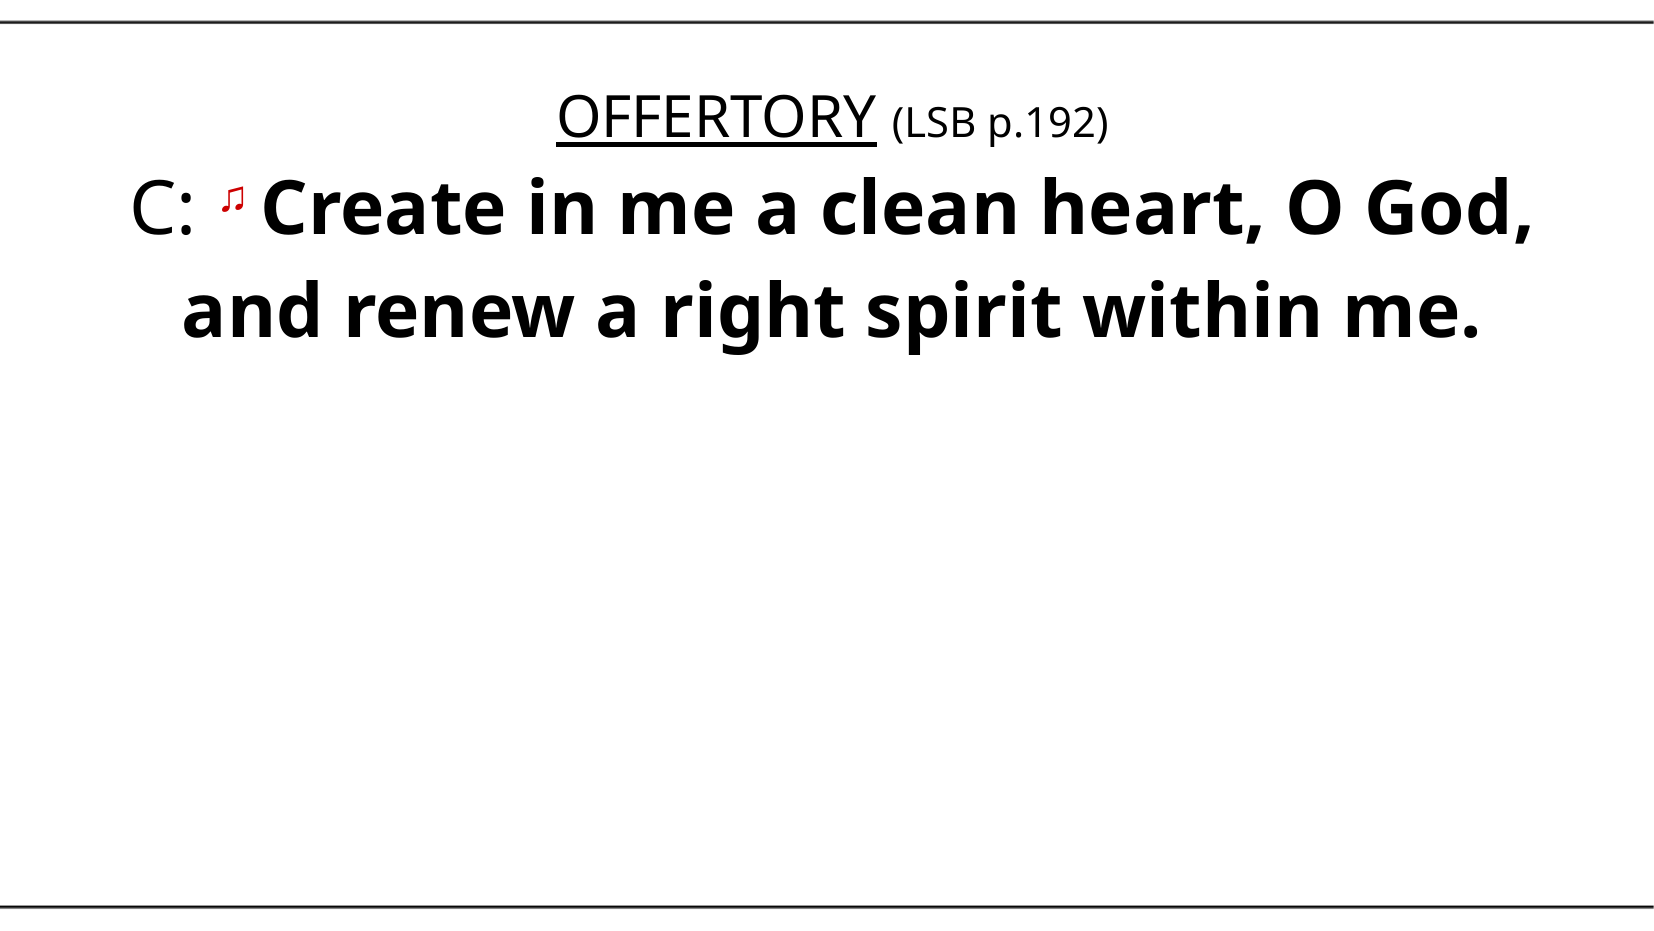

OFFERTORY (LSB p.192)
C: ♫ Create in me a clean heart, O God,
and renew a right spirit within me.